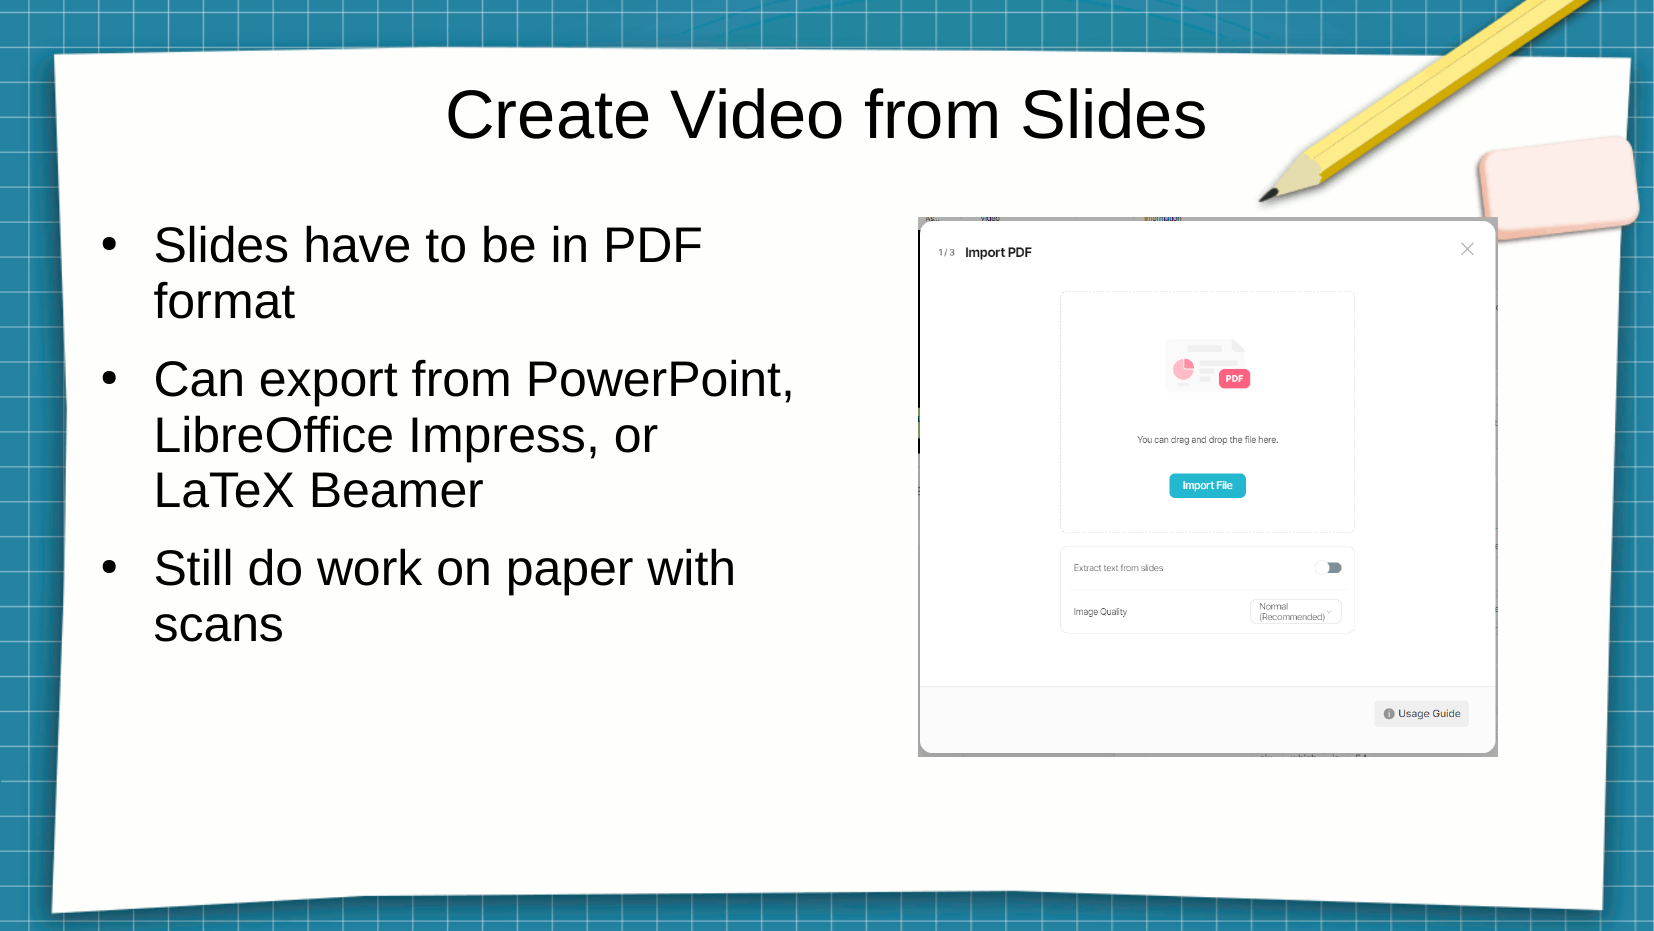

# Create Video from Slides
Slides have to be in PDF format
Can export from PowerPoint, LibreOffice Impress, or LaTeX Beamer
Still do work on paper with scans